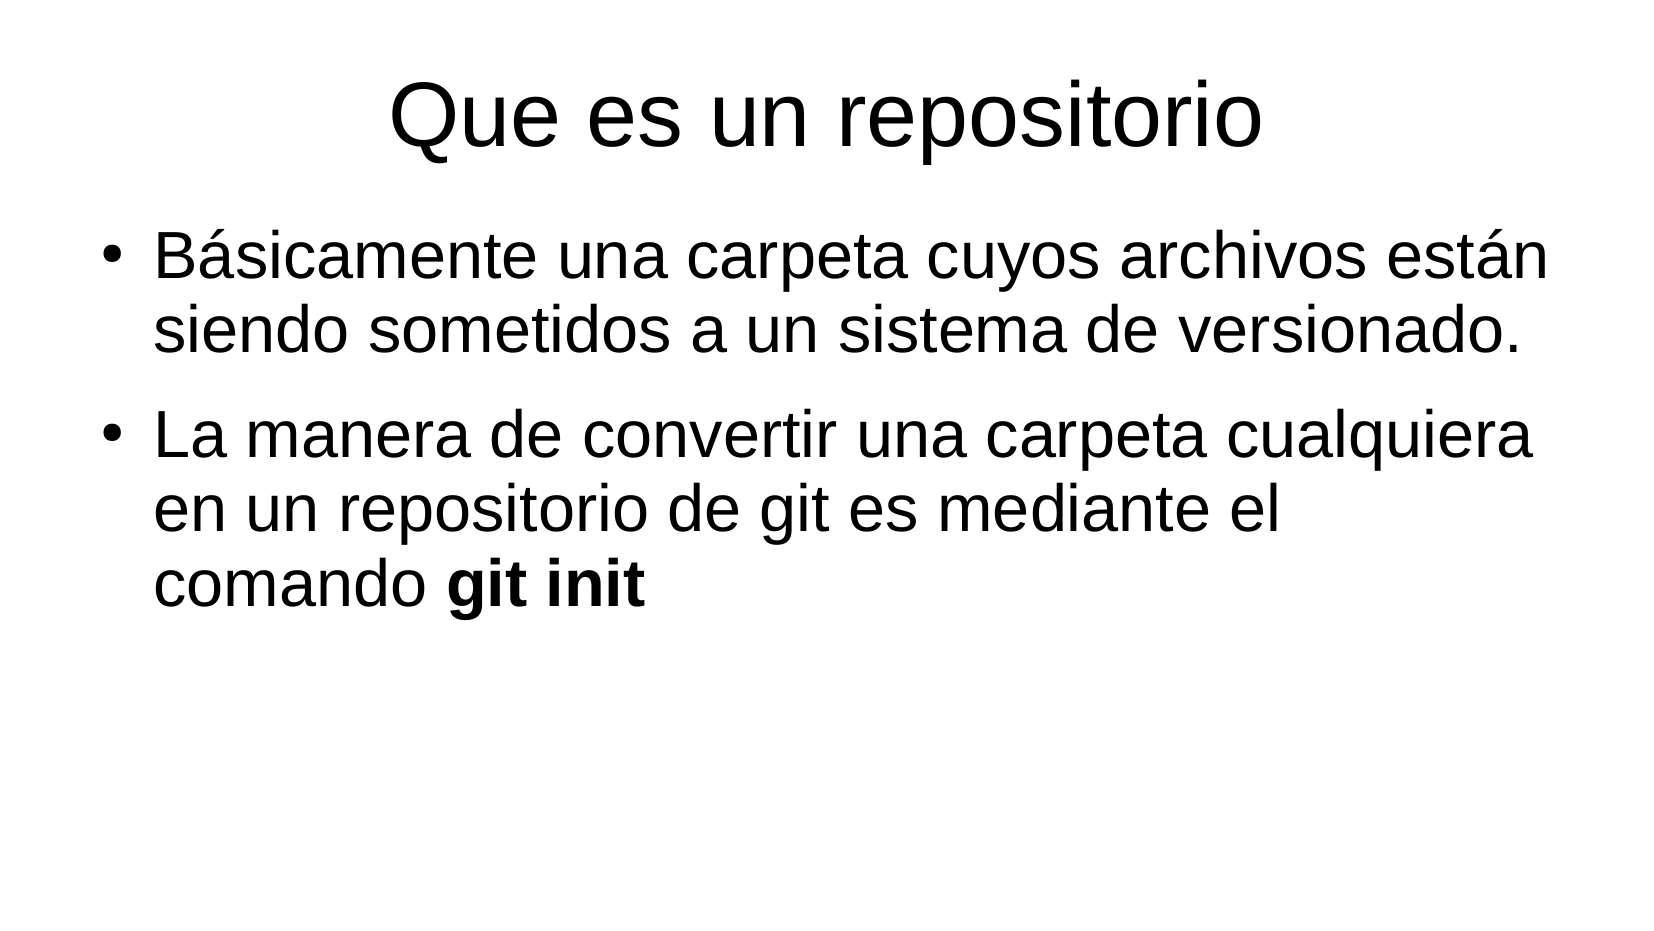

# Que es un repositorio
Básicamente una carpeta cuyos archivos están siendo sometidos a un sistema de versionado.
La manera de convertir una carpeta cualquiera en un repositorio de git es mediante el comando git init